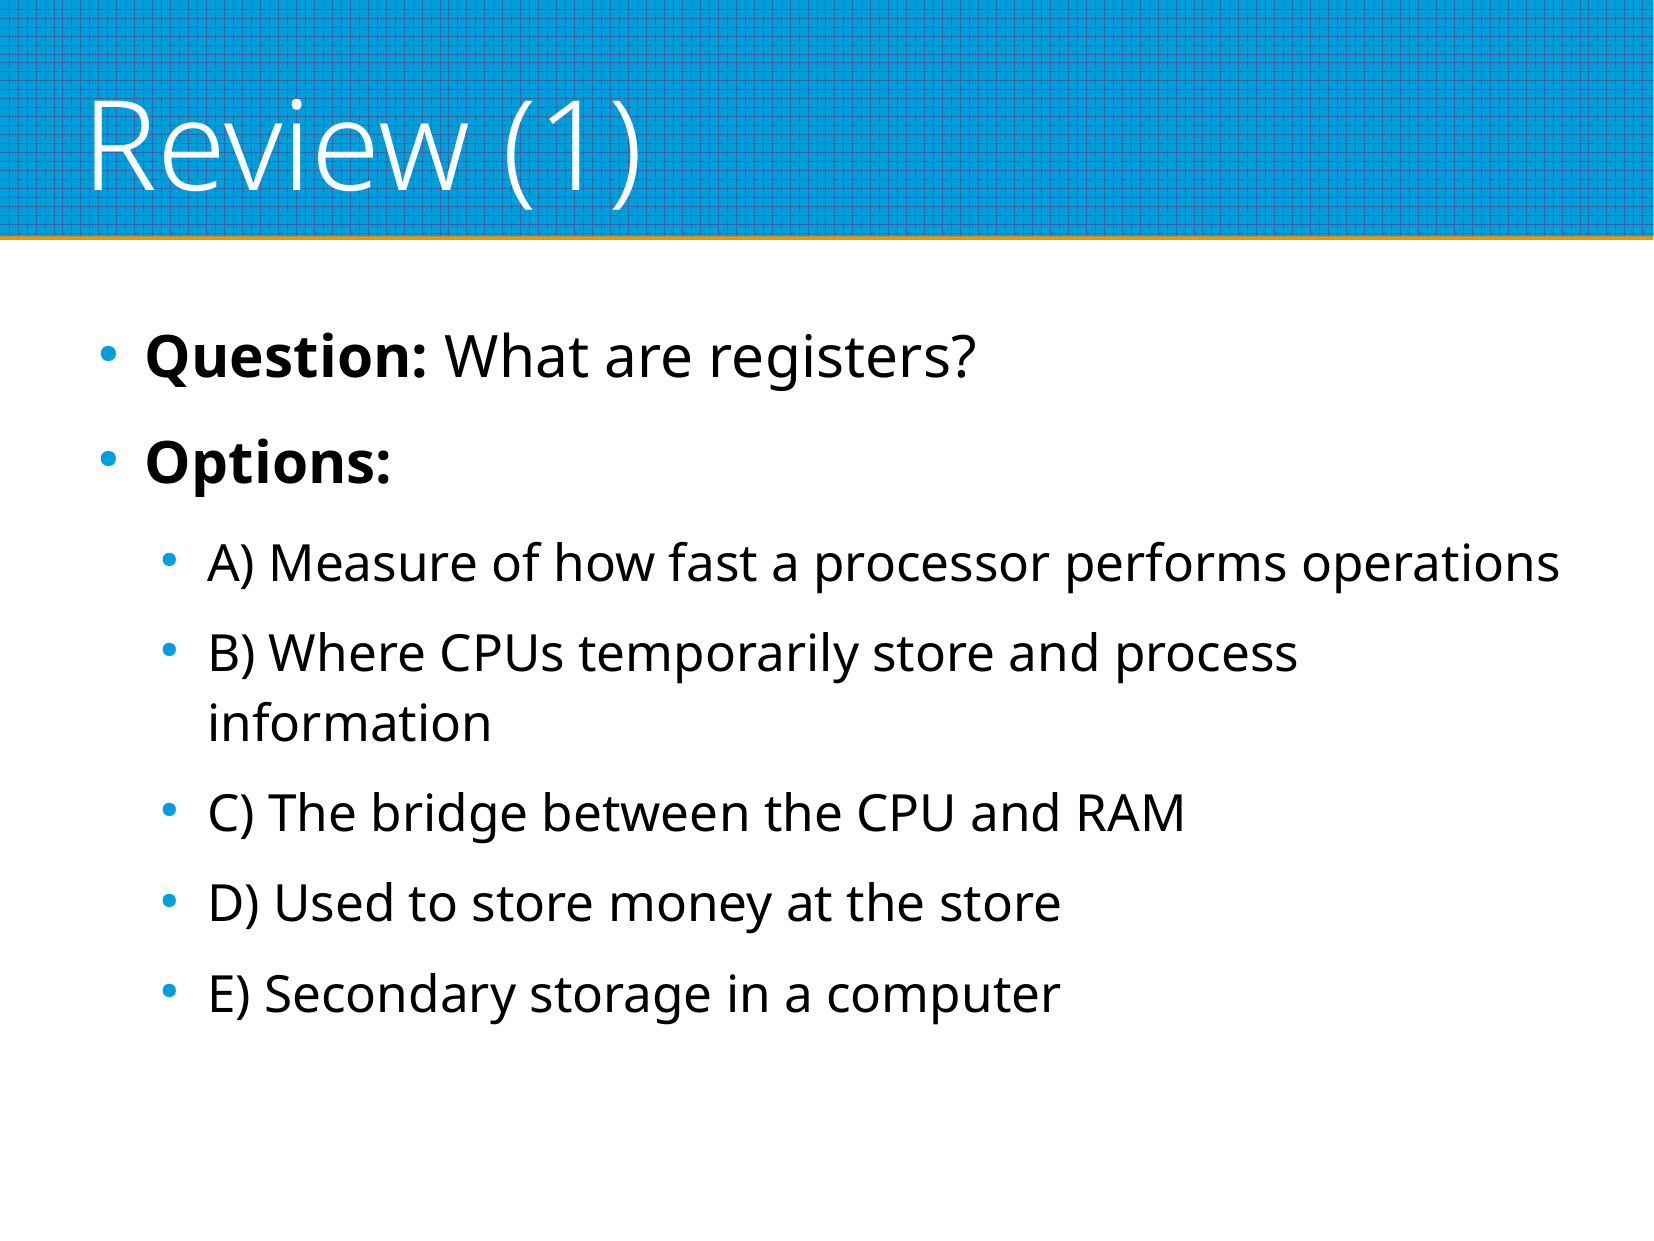

# Review (1)
Question: What are registers?
Options:
A) Measure of how fast a processor performs operations
B) Where CPUs temporarily store and process information
C) The bridge between the CPU and RAM
D) Used to store money at the store
E) Secondary storage in a computer